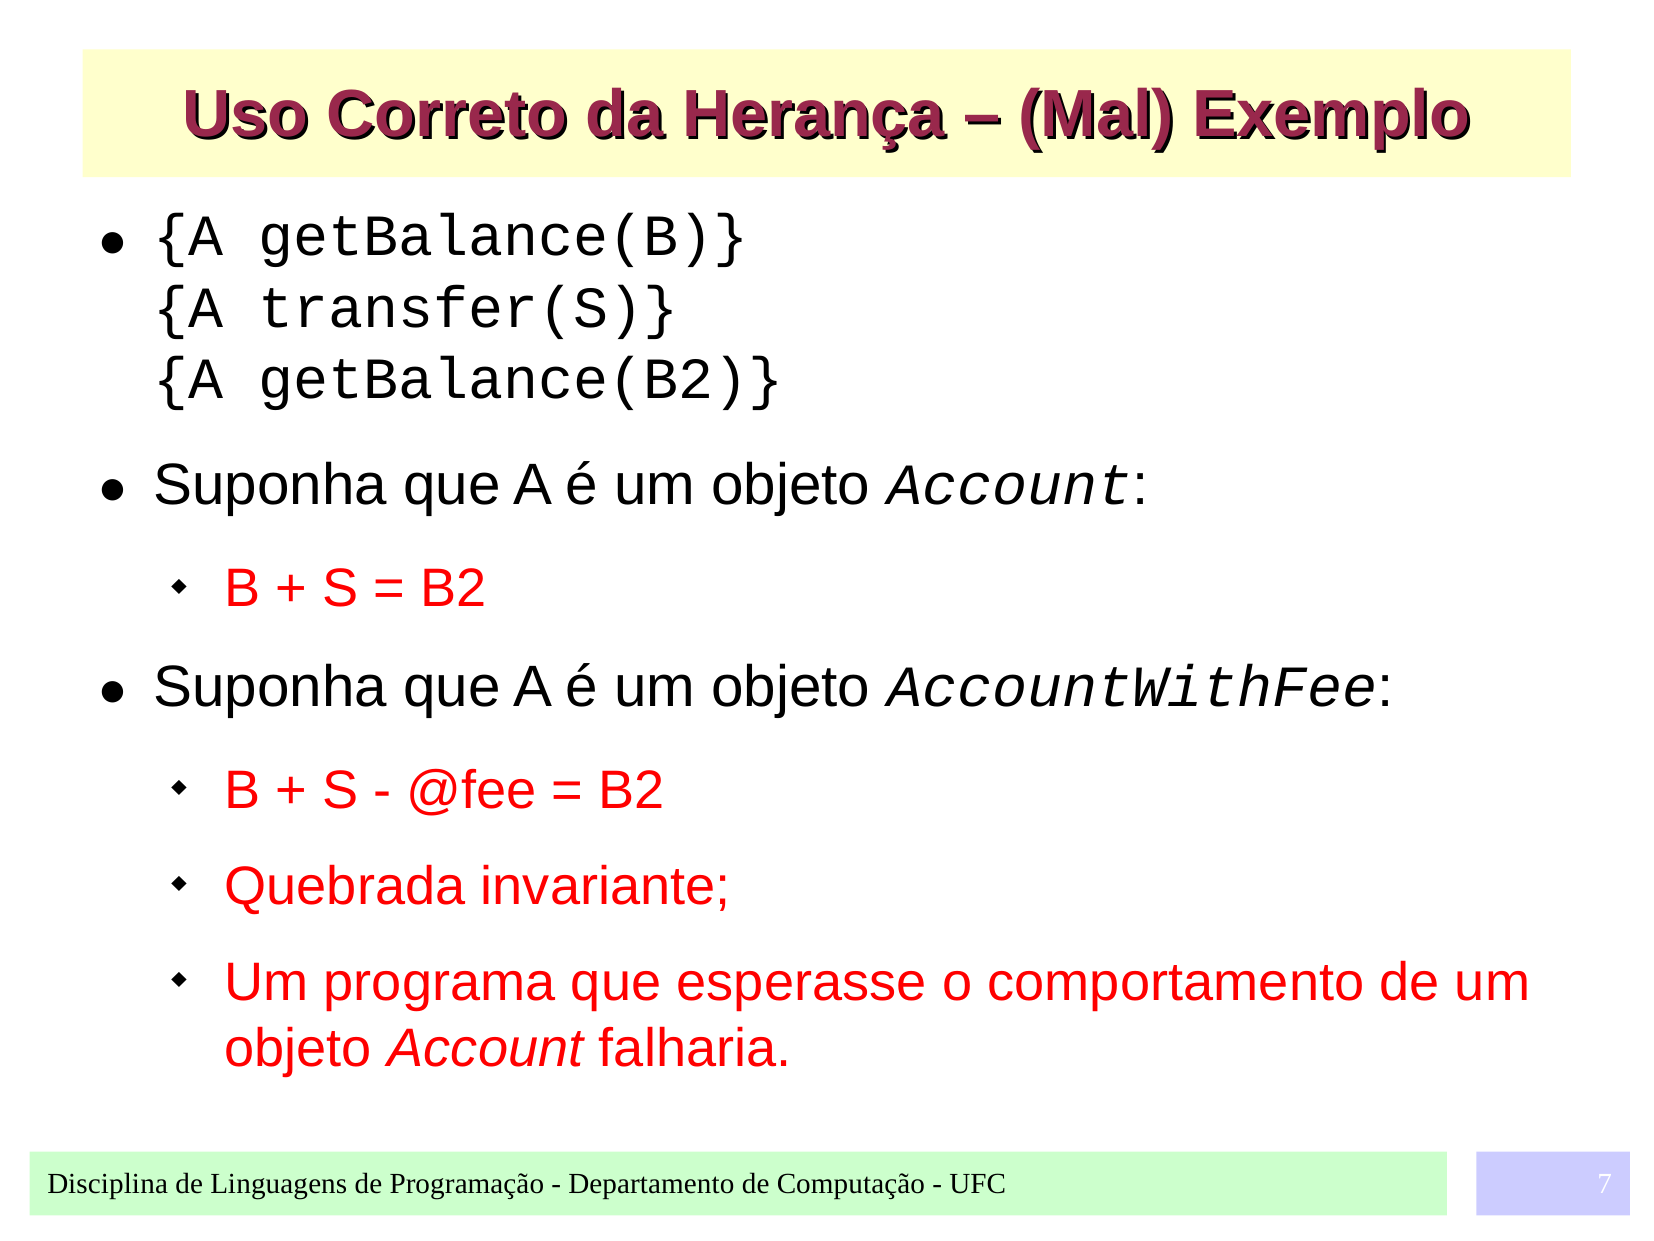

# Uso Correto da Herança – (Mal) Exemplo
{A getBalance(B)}
{A transfer(S)}
{A getBalance(B2)}
Suponha que A é um objeto Account:
B + S = B2
Suponha que A é um objeto AccountWithFee:
B + S - @fee = B2
Quebrada invariante;
Um programa que esperasse o comportamento de um objeto Account falharia.
Disciplina de Linguagens de Programação - Departamento de Computação - UFC
7